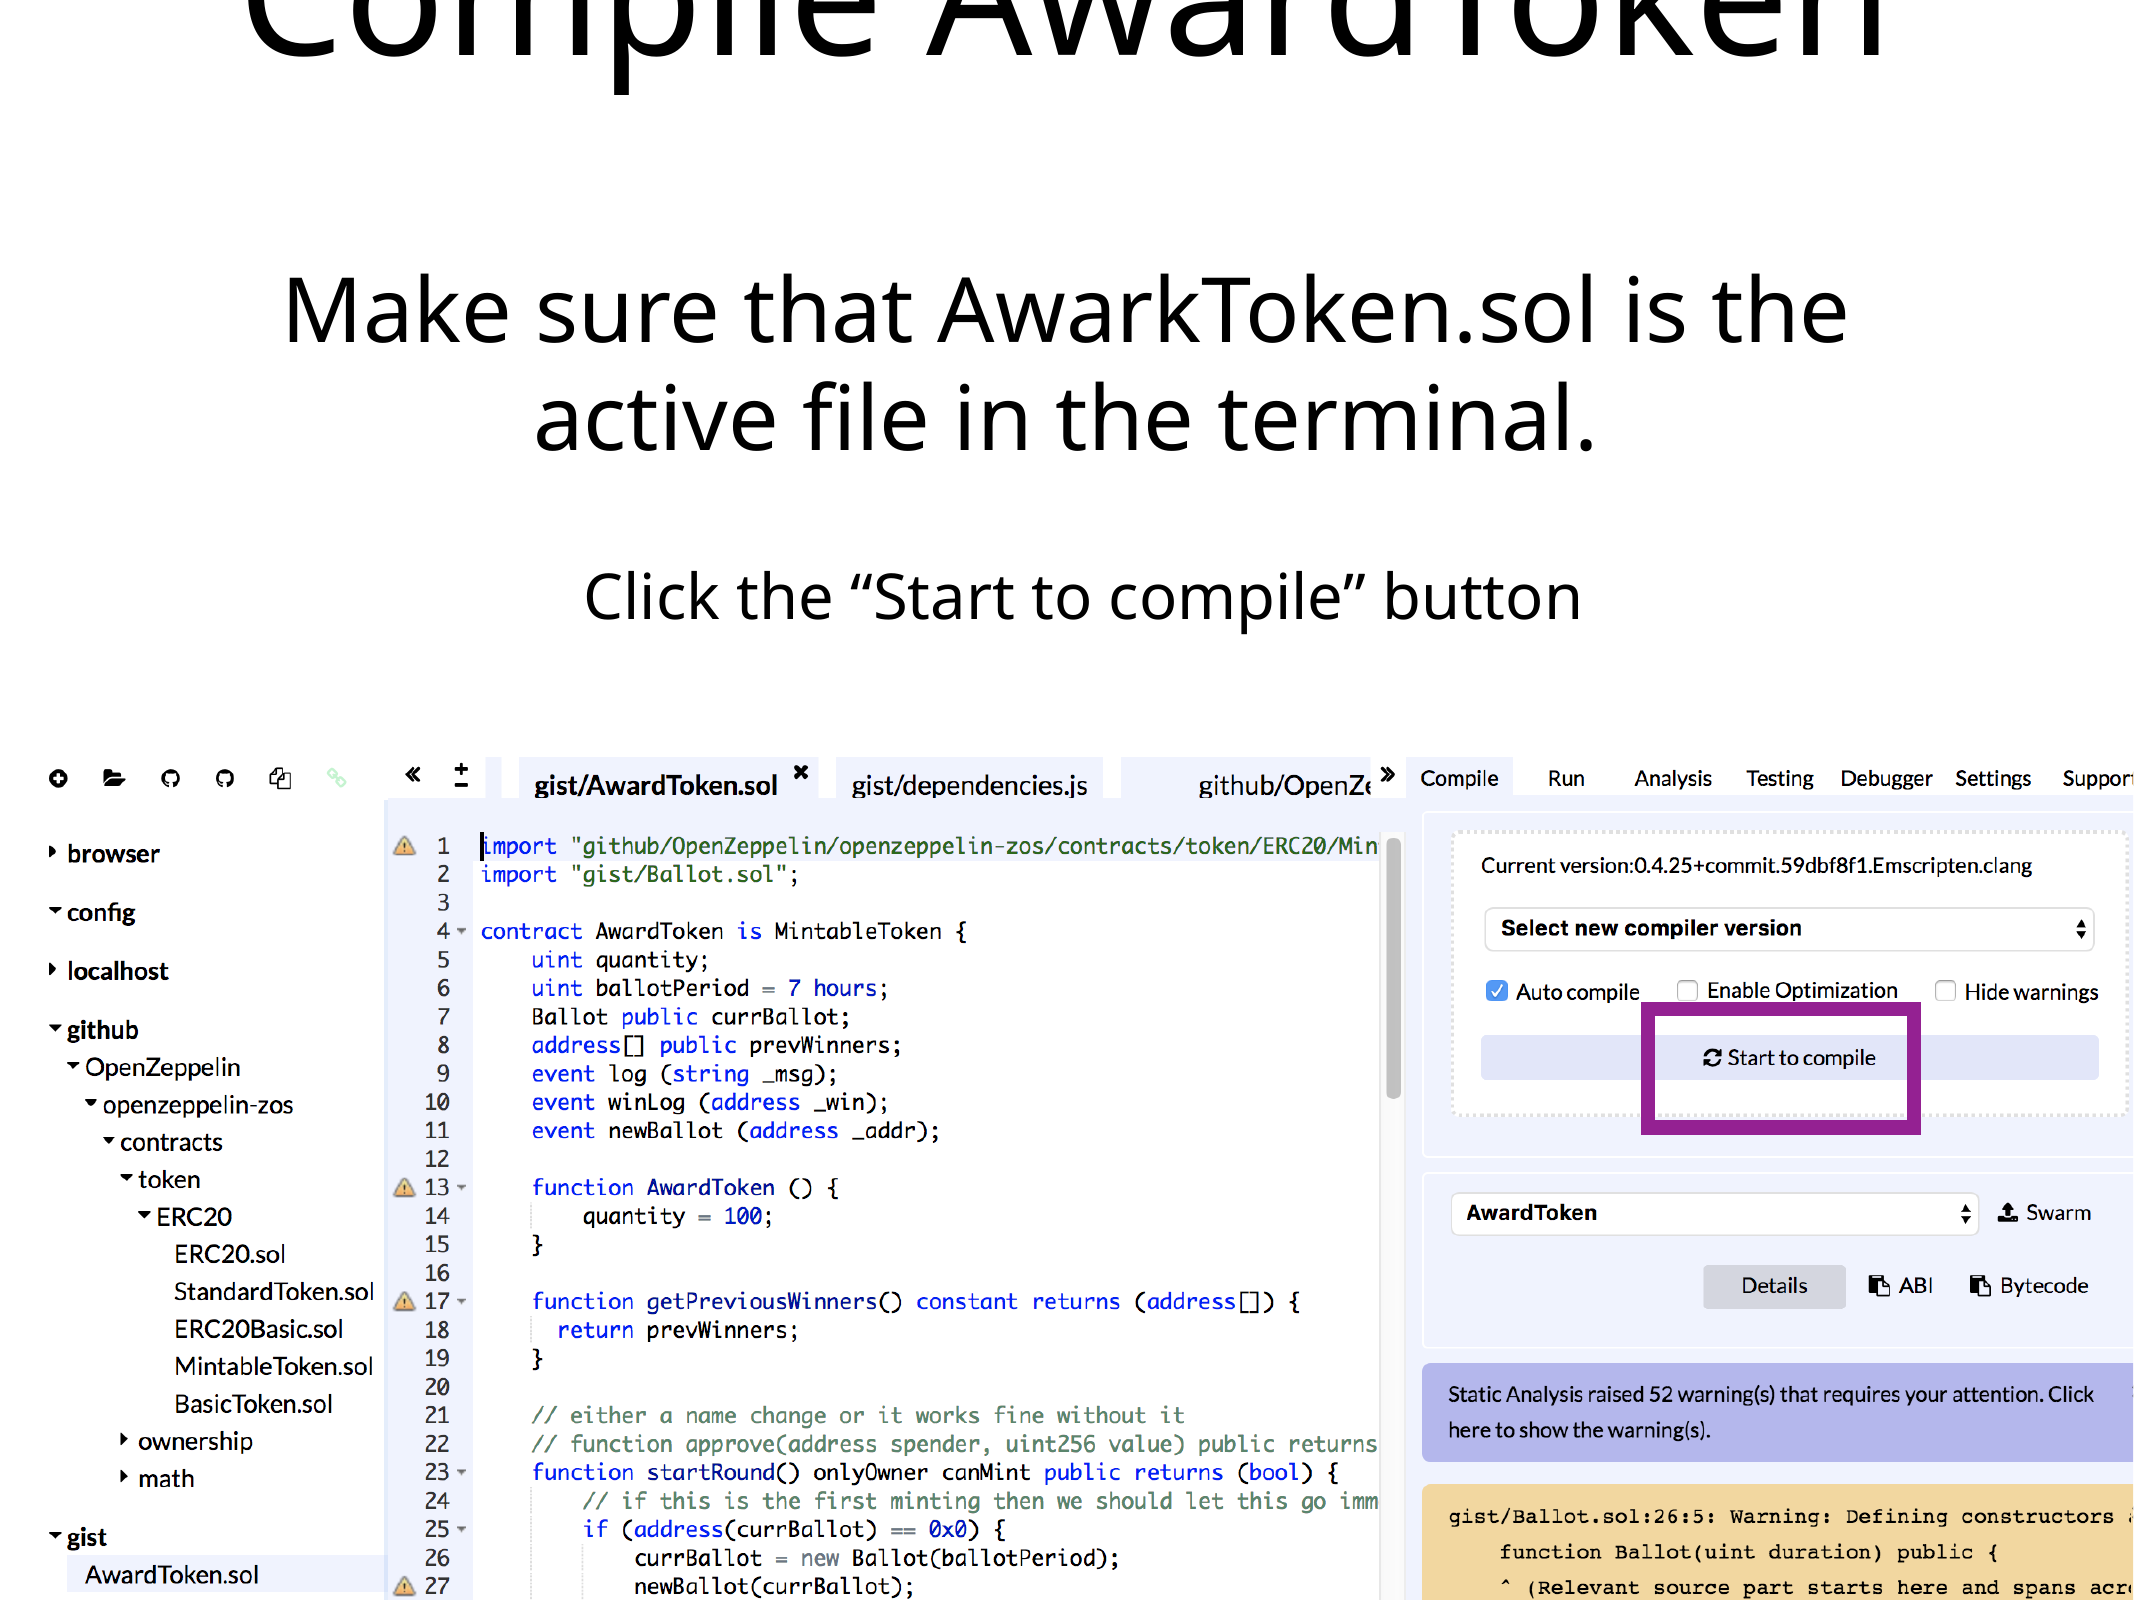

# Compile AwardToken
Make sure that AwarkToken.sol is the active file in the terminal.
Click the “Start to compile” button